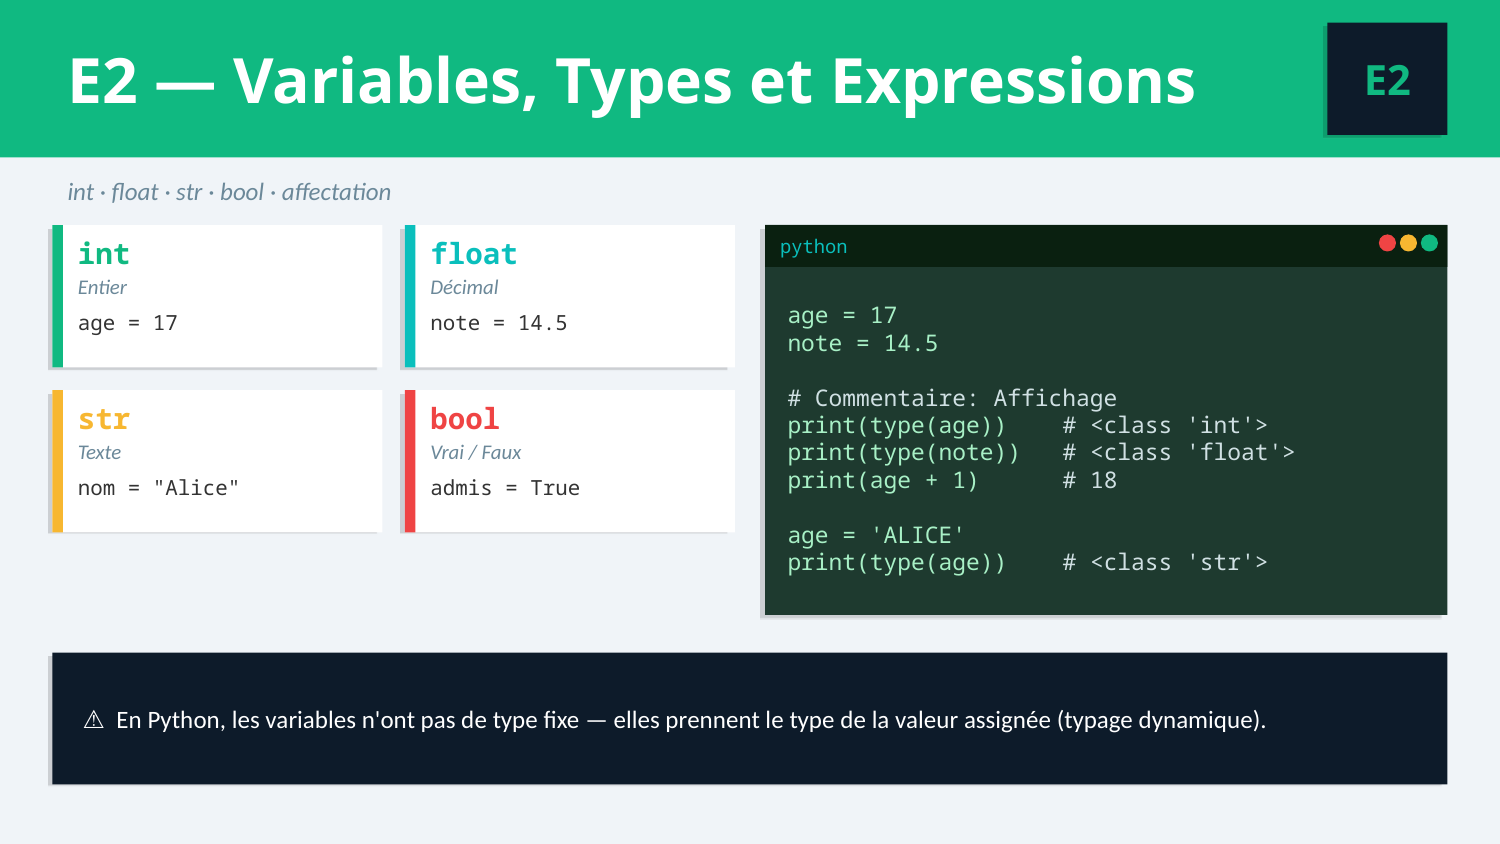

E2 — Variables, Types et Expressions
E2
int · float · str · bool · affectation
python
int
float
Entier
Décimal
age = 17
note = 14.5
# Commentaire: Affichage
print(type(age)) # <class 'int'>
print(type(note)) # <class 'float'>
print(age + 1) # 18
age = 'ALICE'
print(type(age)) # <class 'str'>
age = 17
note = 14.5
str
bool
Texte
Vrai / Faux
nom = "Alice"
admis = True
⚠️ En Python, les variables n'ont pas de type fixe — elles prennent le type de la valeur assignée (typage dynamique).